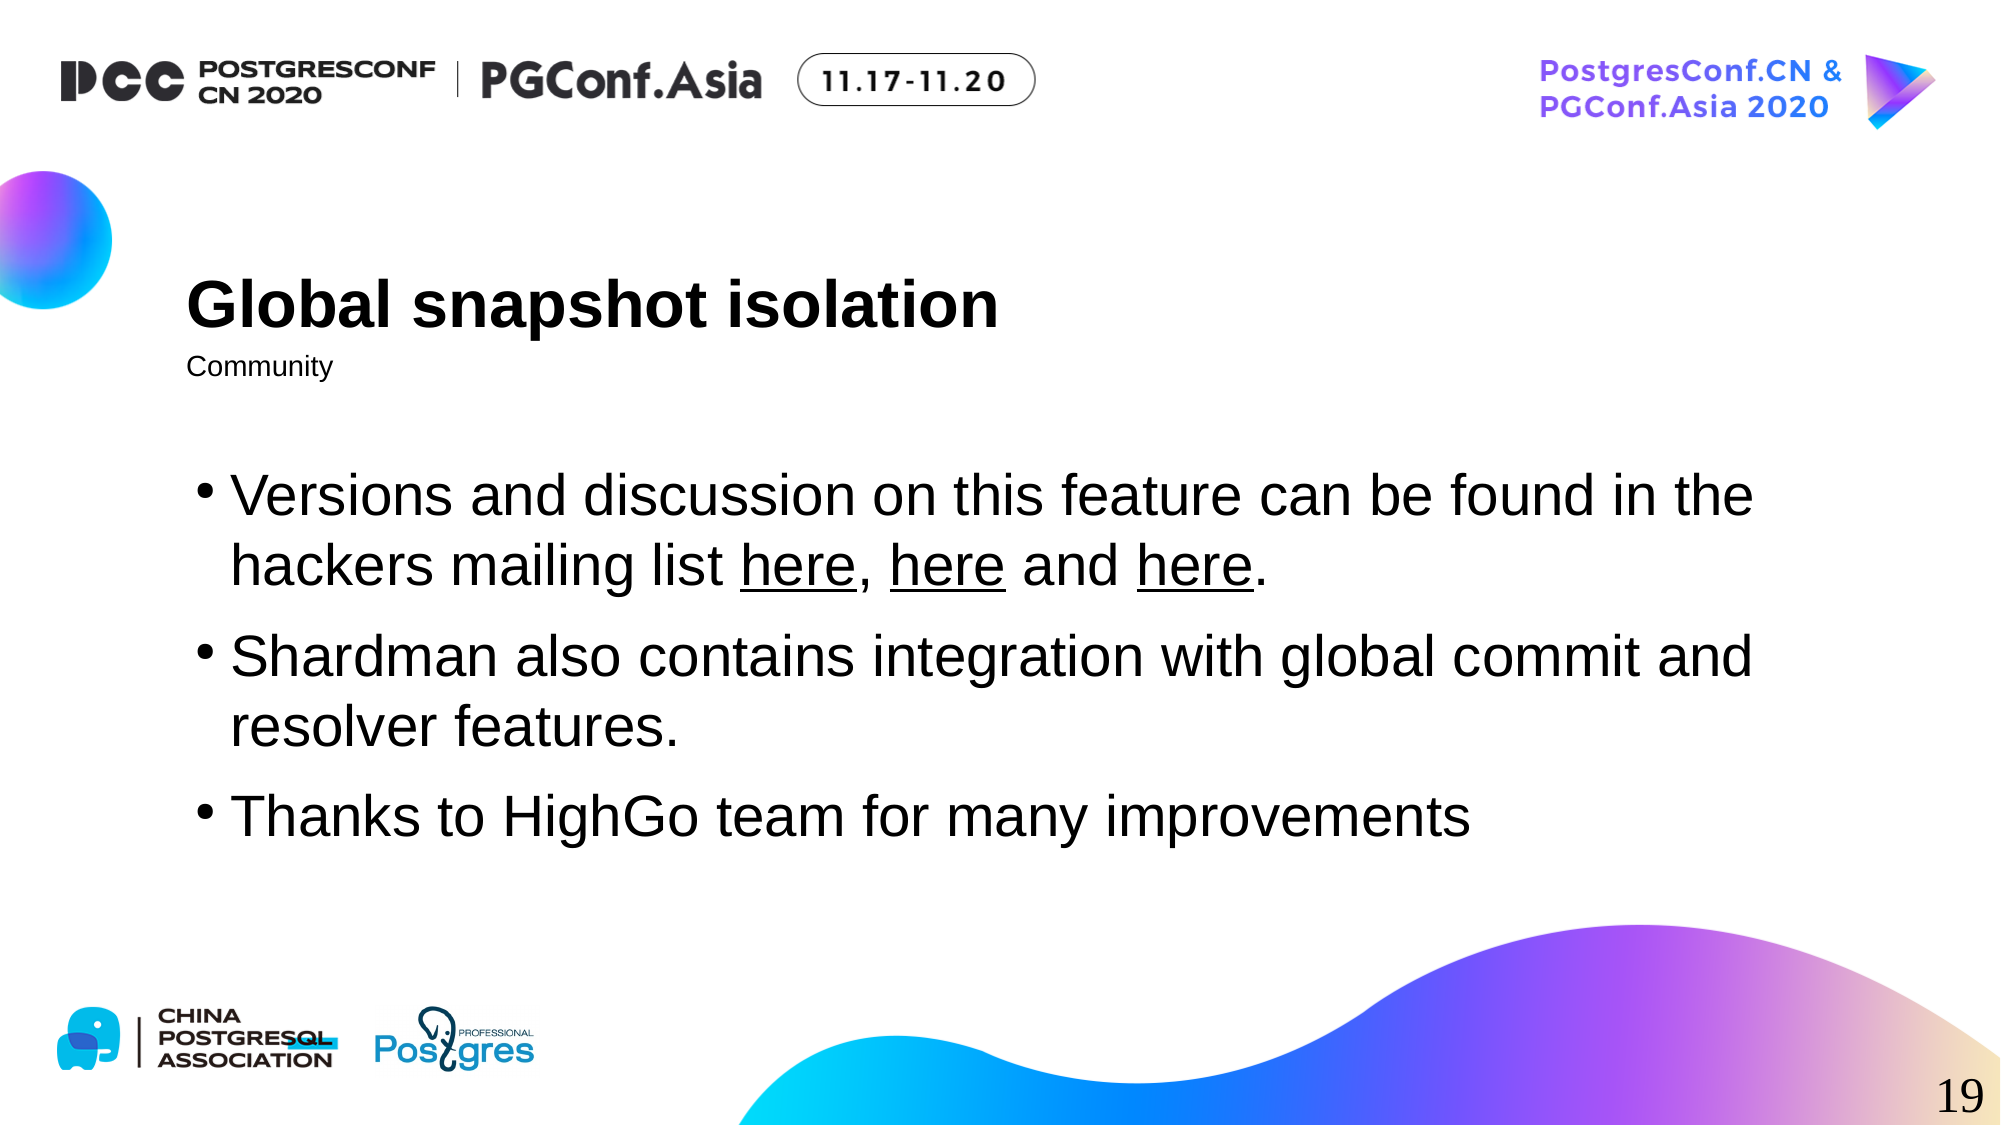

Global snapshot isolation
Community
Versions and discussion on this feature can be found in the hackers mailing list here, here and here.
Shardman also contains integration with global commit and resolver features.
Thanks to HighGo team for many improvements